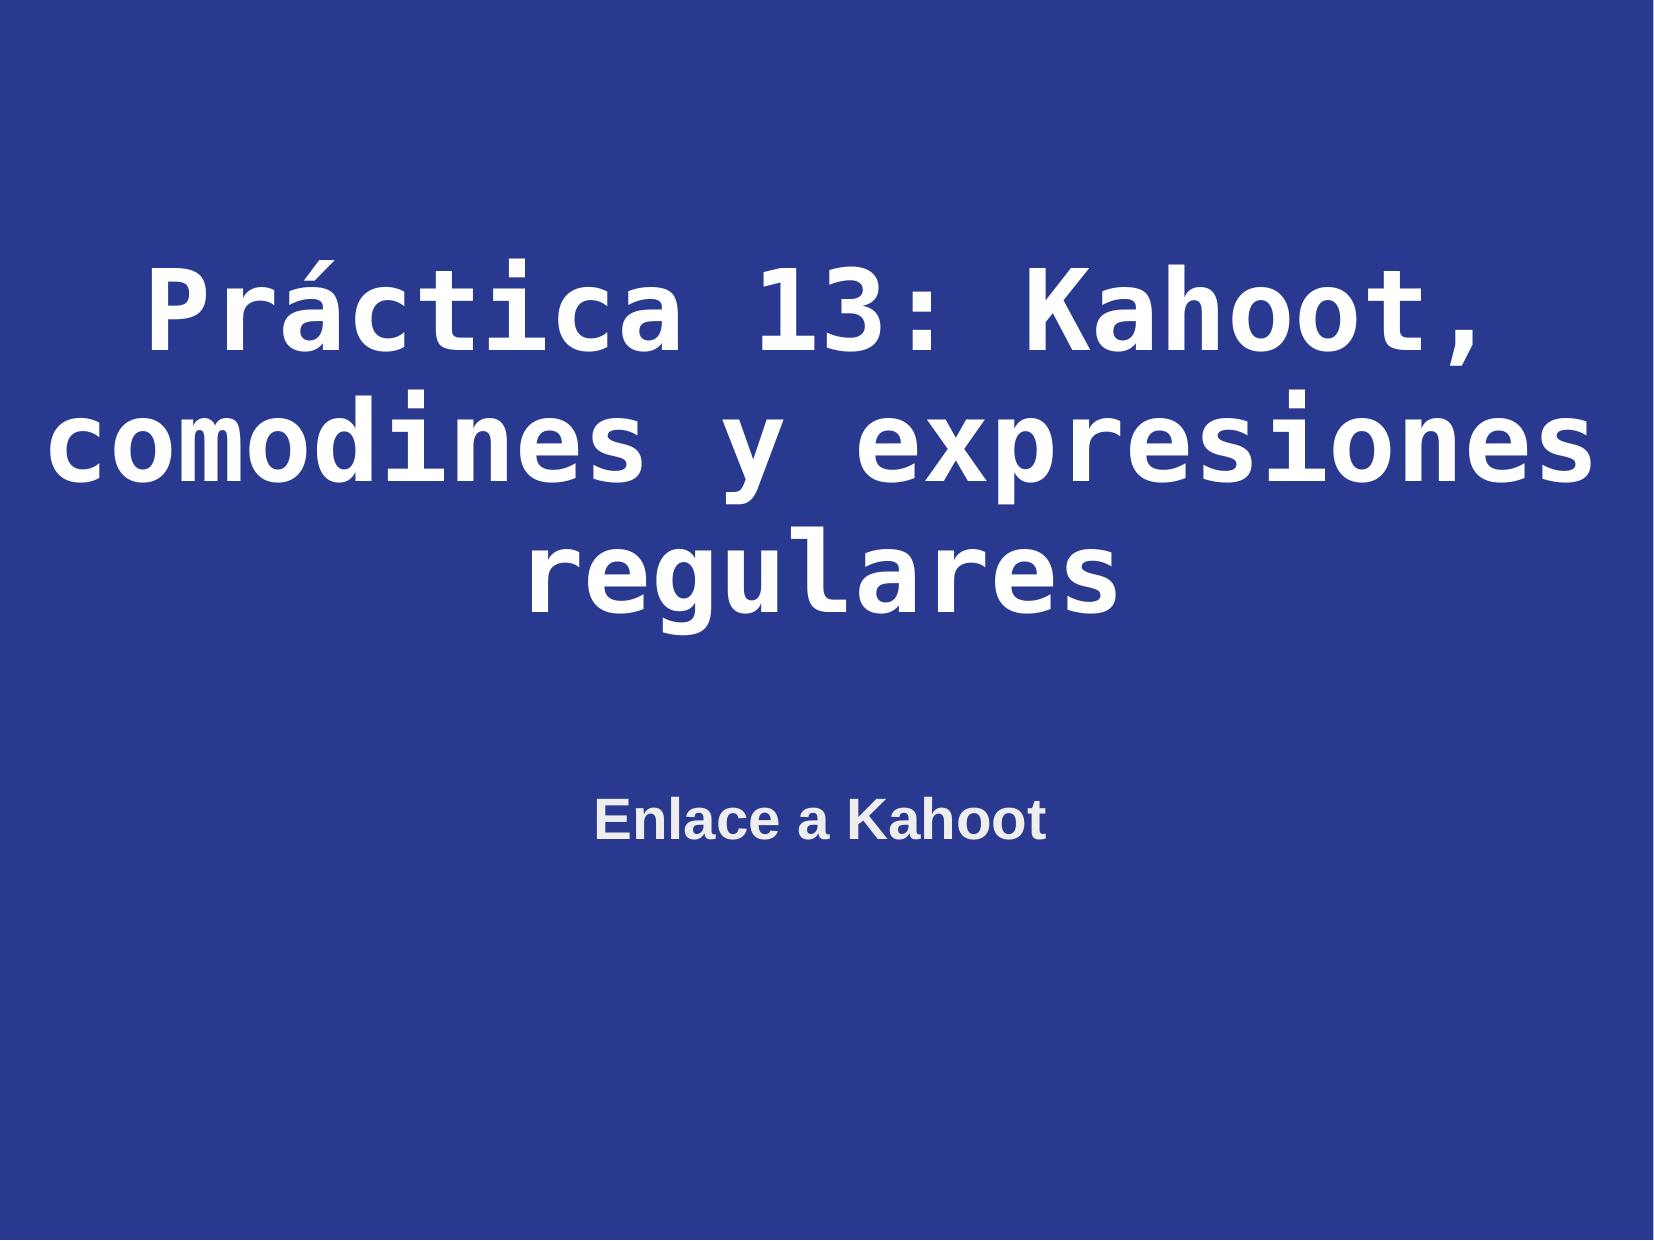

# Práctica 13: Kahoot, comodines y expresiones regulares
Enlace a Kahoot